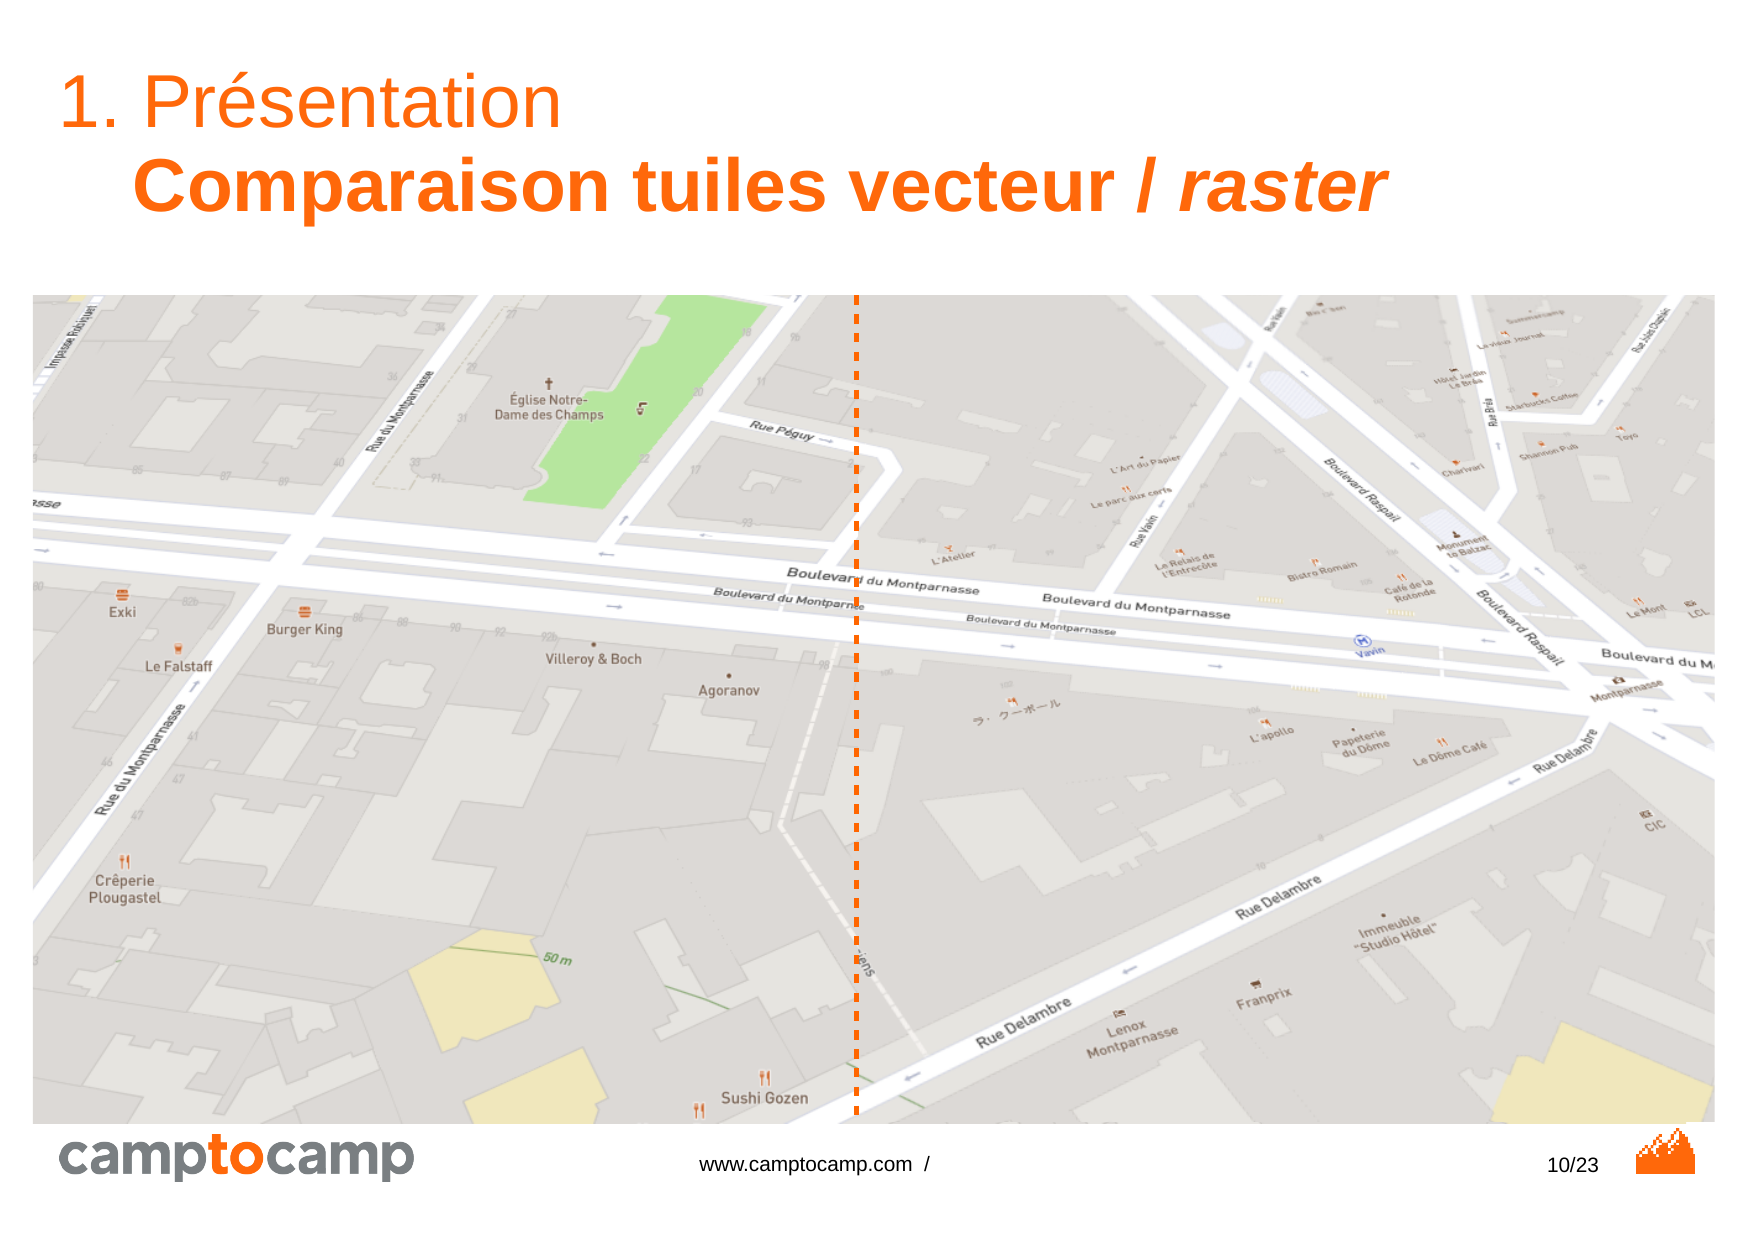

# 1. Présentation Comparaison tuiles vecteur / raster